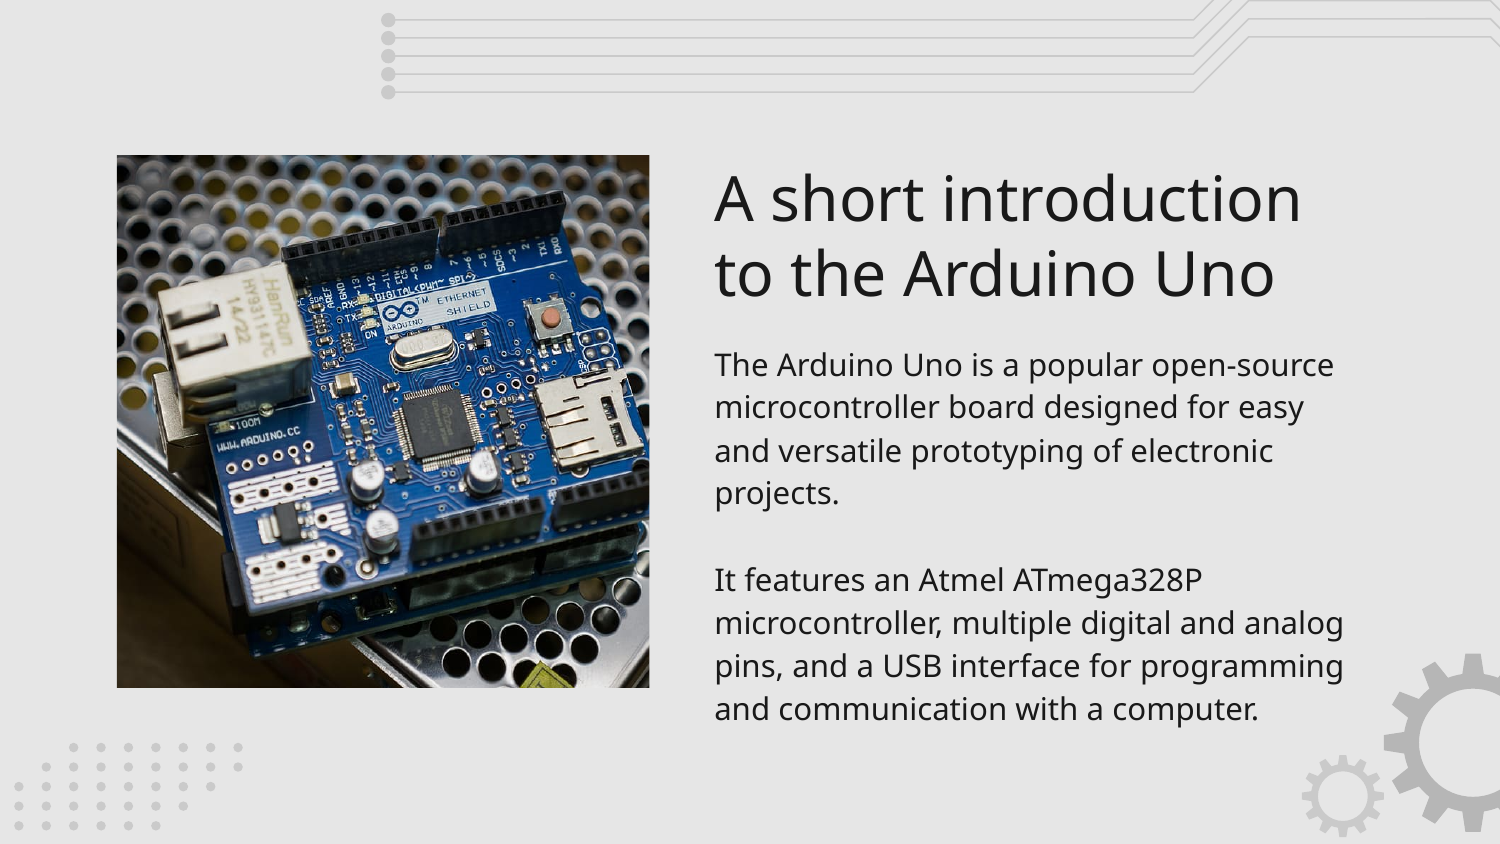

# A short introduction to the Arduino Uno
The Arduino Uno is a popular open-source microcontroller board designed for easy and versatile prototyping of electronic projects.
It features an Atmel ATmega328P microcontroller, multiple digital and analog pins, and a USB interface for programming and communication with a computer.